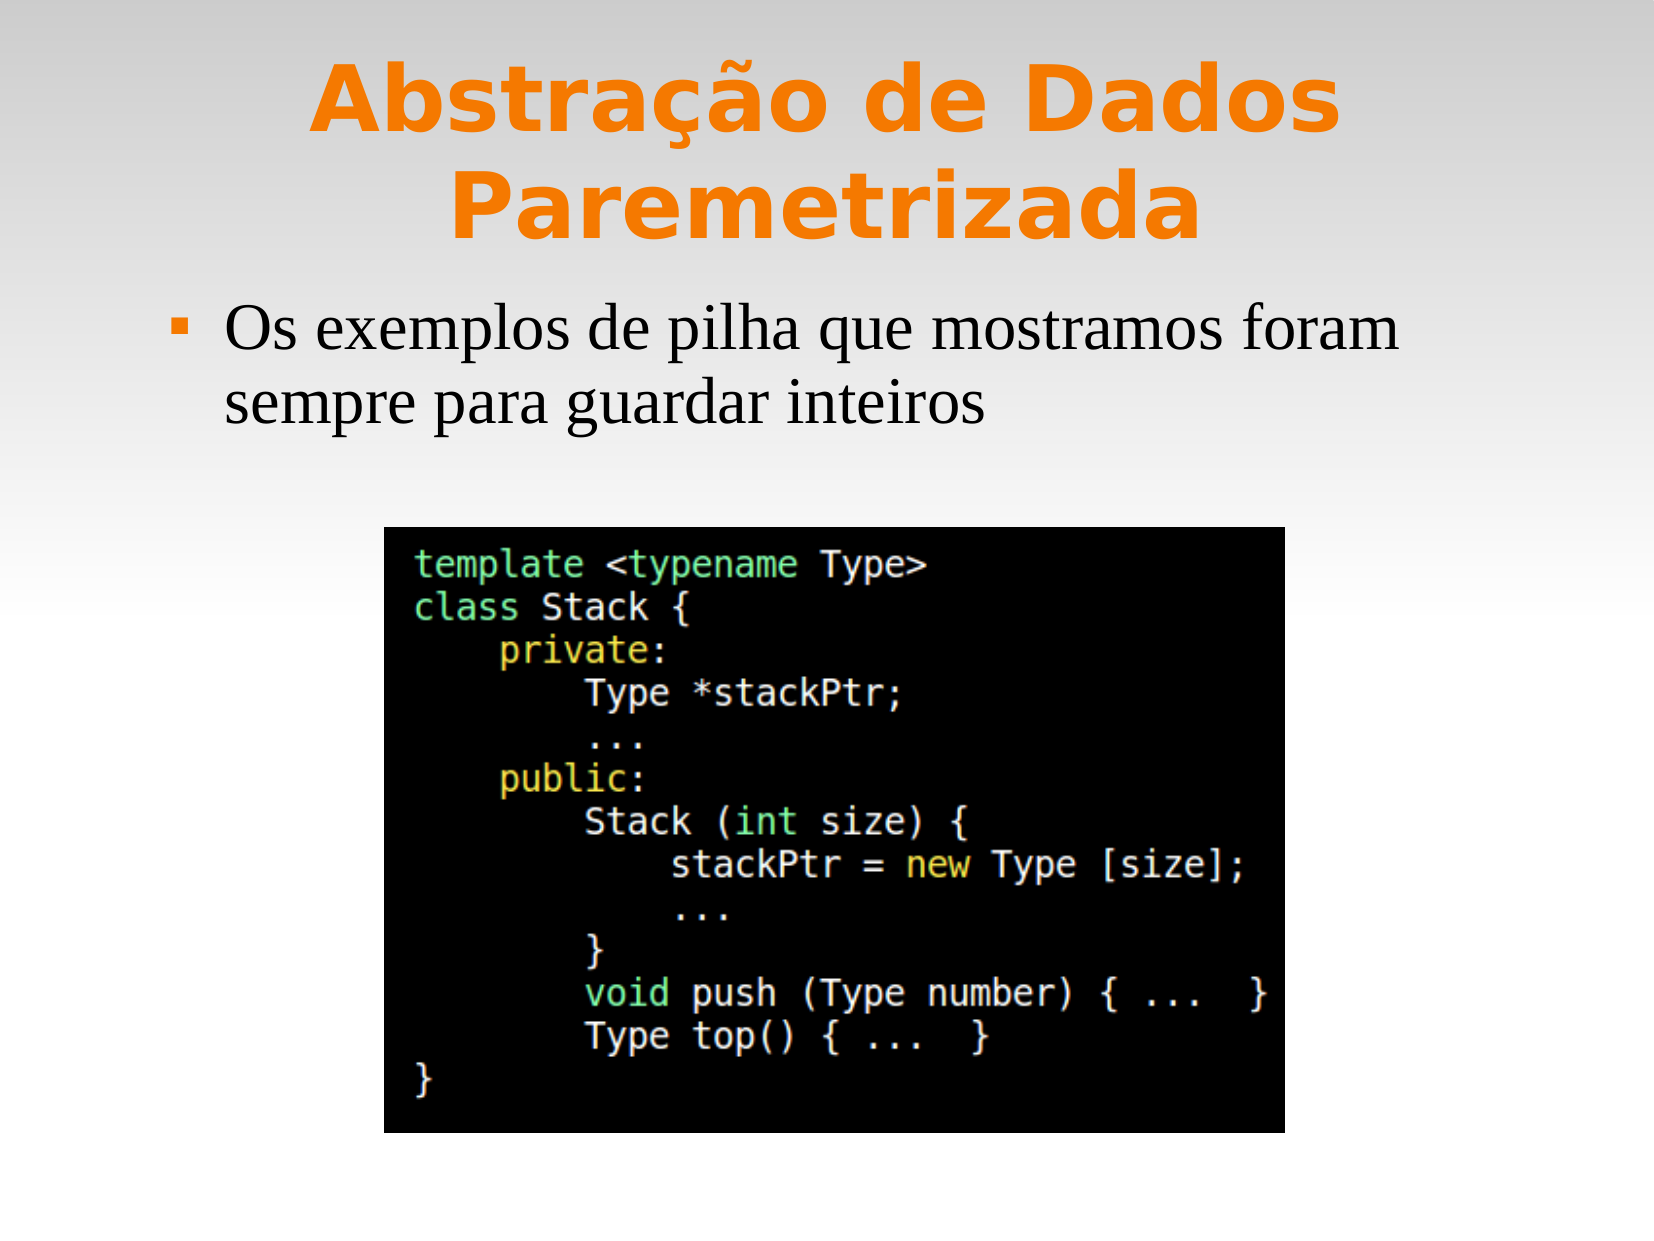

# Abstração de Dados Paremetrizada
Os exemplos de pilha que mostramos foram sempre para guardar inteiros